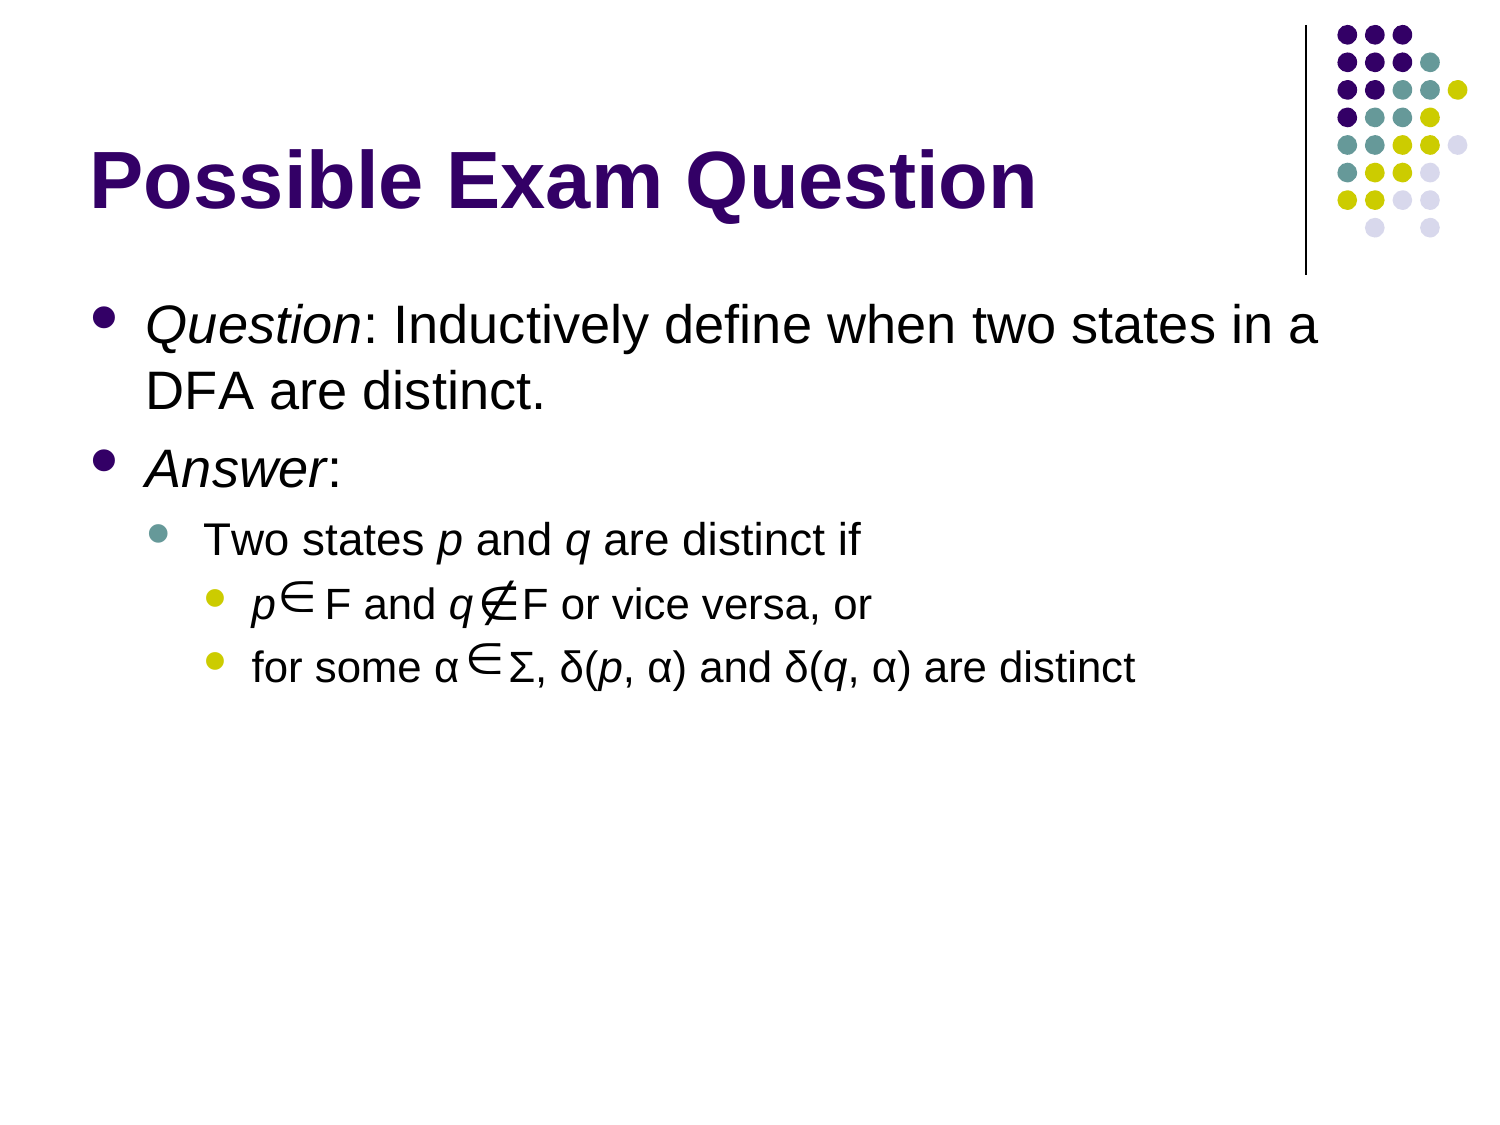

# Possible Exam Question
Question: Inductively define when two states in a DFA are distinct.
Answer:
Two states p and q are distinct if
p F and q F or vice versa, or
for some α Σ, δ(p, α) and δ(q, α) are distinct